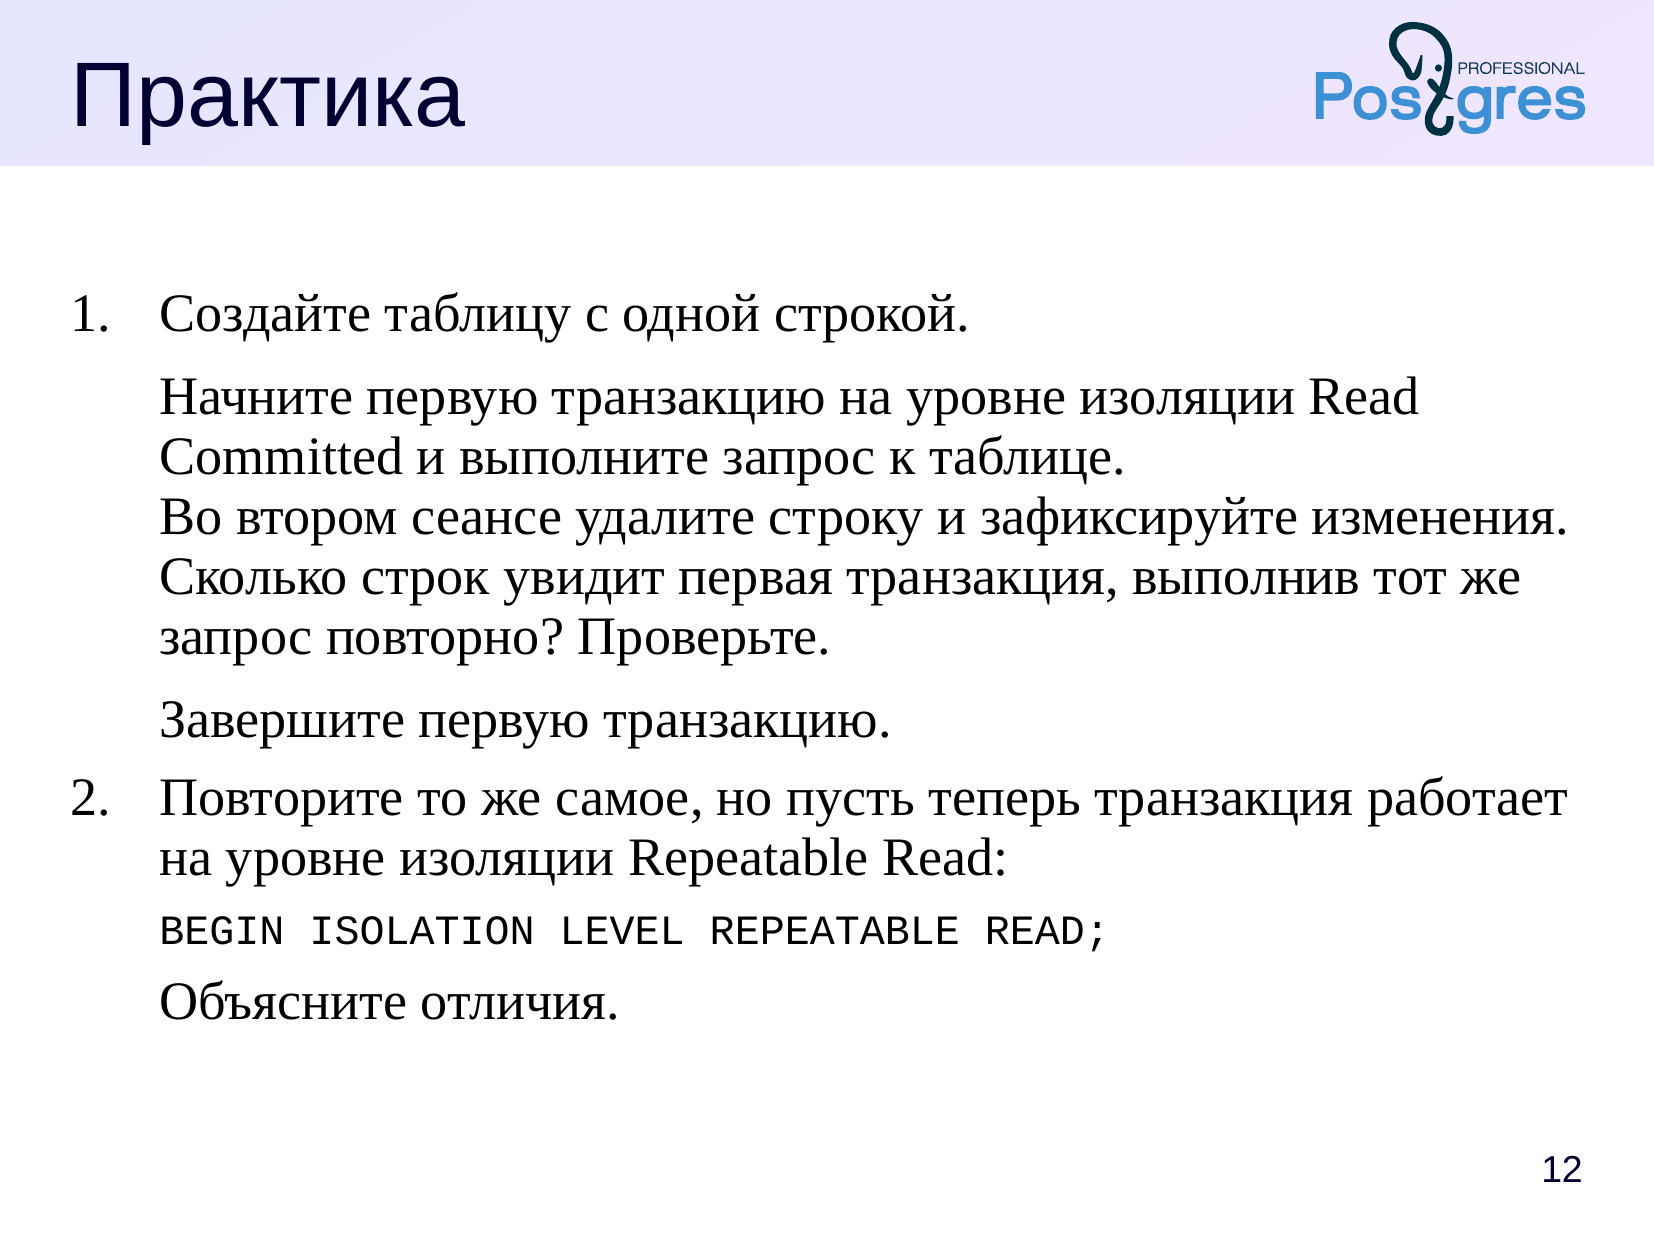

# Практика
Создайте таблицу с одной строкой.
Начните первую транзакцию на уровне изоляции Read Committed и выполните запрос к таблице.
Во втором сеансе удалите строку и зафиксируйте изменения.
Сколько строк увидит первая транзакция, выполнив тот же запрос повторно? Проверьте.
Завершите первую транзакцию.
Повторите то же самое, но пусть теперь транзакция работает на уровне изоляции Repeatable Read:
BEGIN ISOLATION LEVEL REPEATABLE READ;
Объясните отличия.